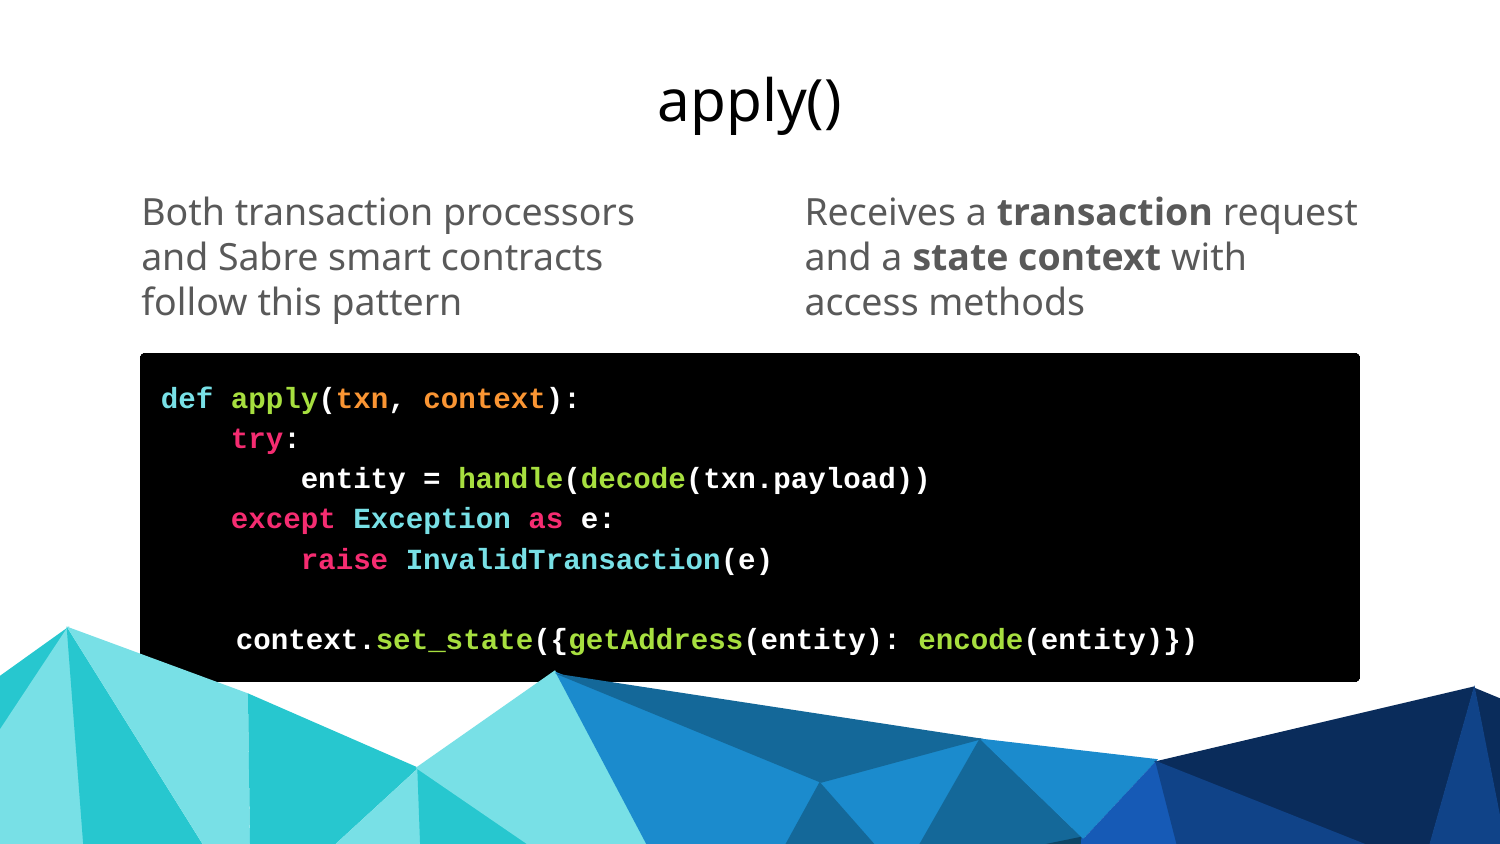

apply()
# Both transaction processors and Sabre smart contracts follow this pattern
Receives a transaction request and a state context with access methods
def apply(txn, context):
def apply(txn, context):
 decode(txn.payload)
def apply(txn, context):
 entity = handle(decode(txn.payload))
def apply(txn, context):
 entity = handle(decode(txn.payload))
	context.set_state( )
def apply(txn, context):
 entity = handle(decode(txn.payload))
	context.set_state({ : })
def apply(txn, context):
 entity = handle(decode(txn.payload))
	context.set_state({ : encode(entity)})
def apply(txn, context):
 entity = handle(decode(txn.payload))
	context.set_state({getAddress(entity): encode(entity)})
def apply(txn, context):
 try:
 entity = handle(decode(txn.payload))
 except Exception as e:
	context.set_state({getAddress(entity): encode(entity)})
def apply(txn, context):
 try:
 entity = handle(decode(txn.payload))
 except Exception as e:
 raise InvalidTransaction(e)
	context.set_state({getAddress(entity): encode(entity)})